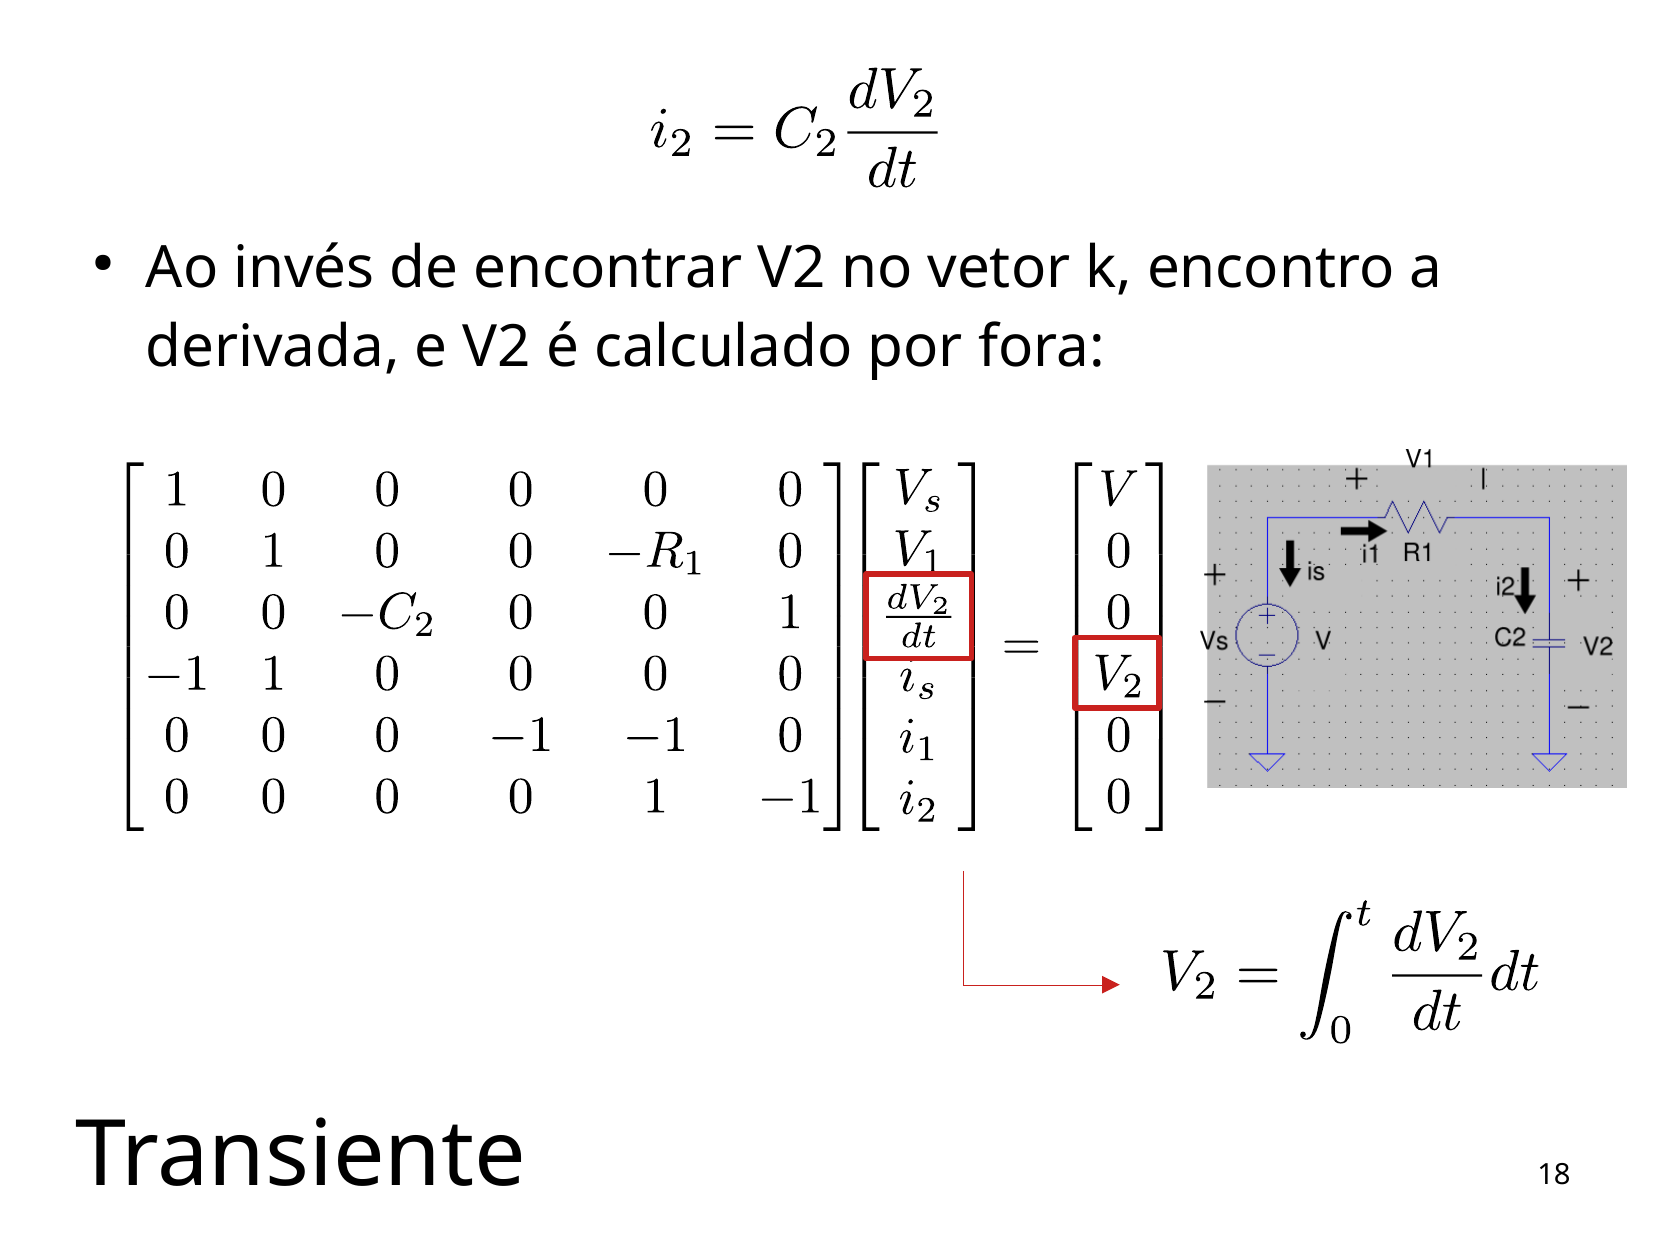

Ao invés de encontrar V2 no vetor k, encontro a derivada, e V2 é calculado por fora:
# Transiente
18